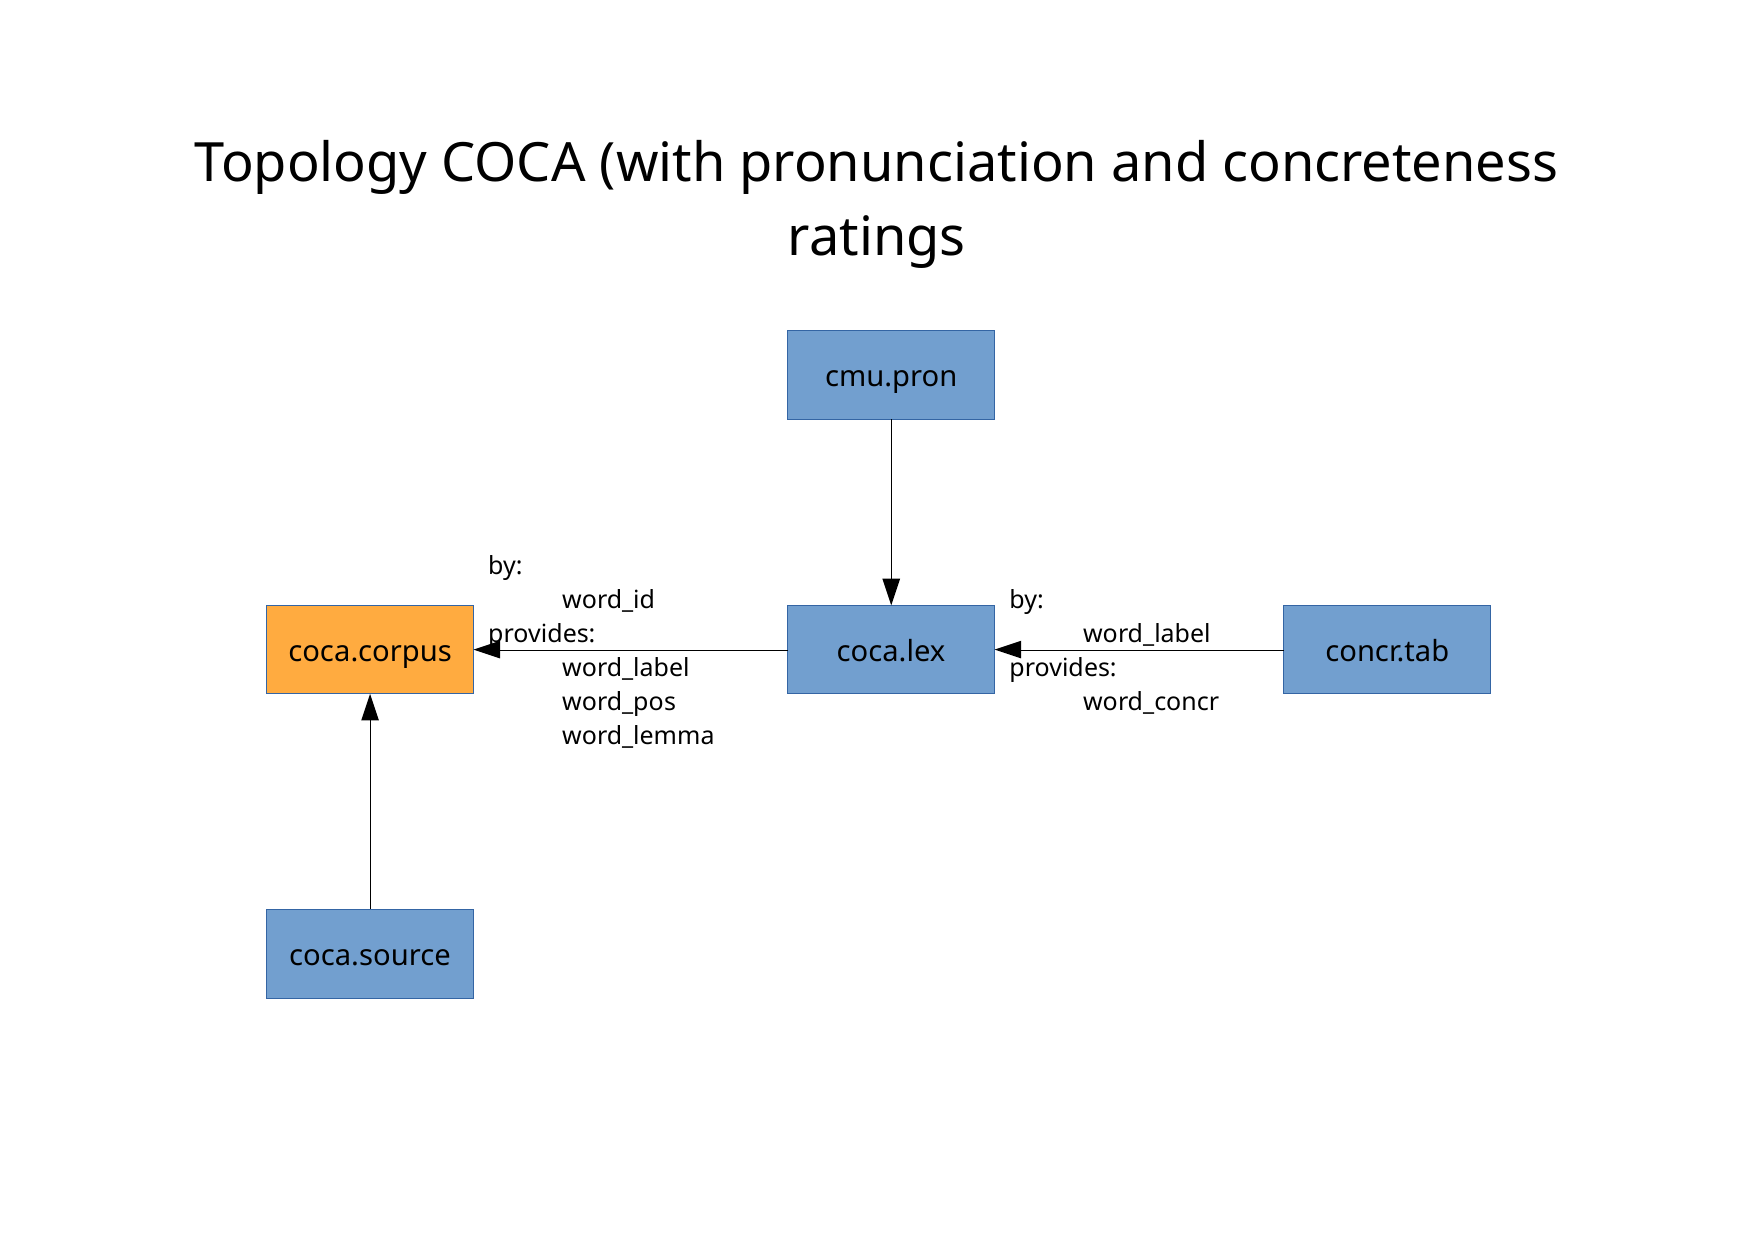

# Topology COCA (with pronunciation and concreteness ratings
cmu.pron
coca.corpus
coca.lex
concr.tab
coca.source